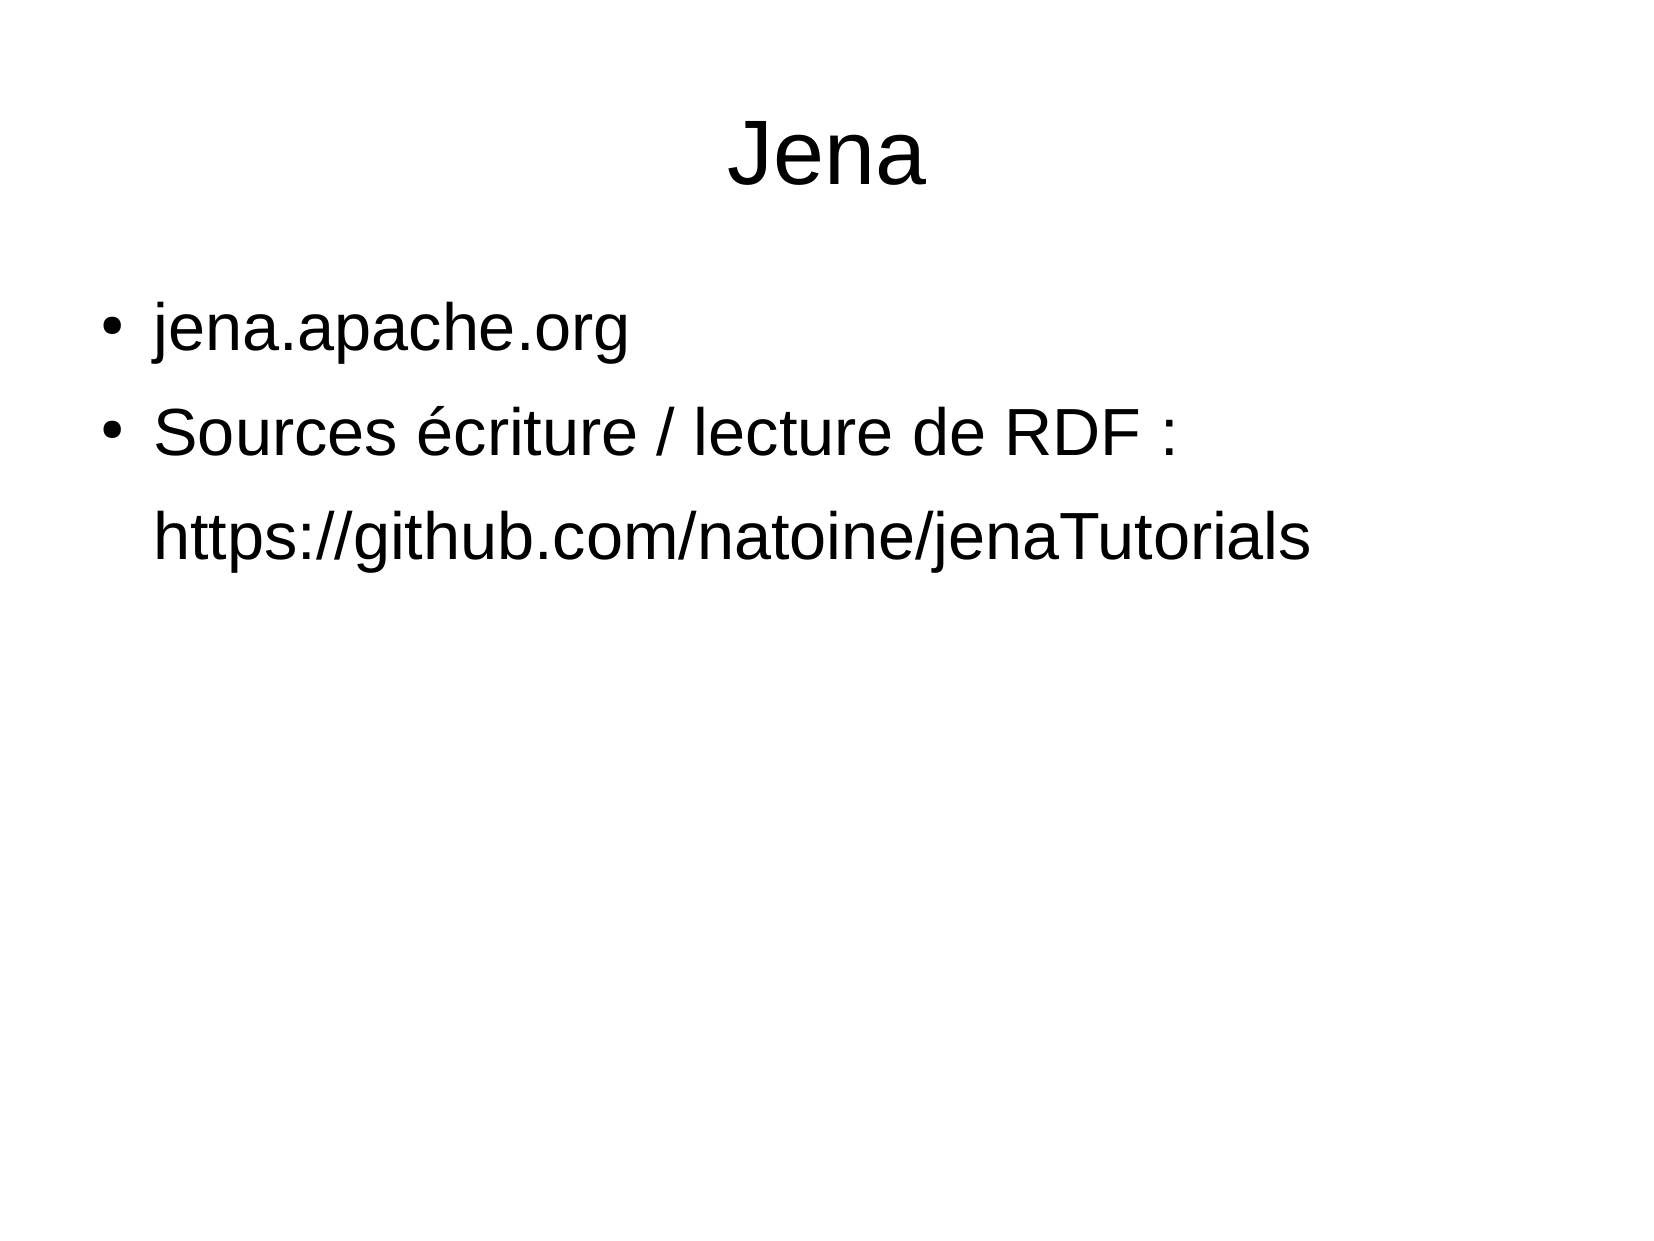

# Jena
jena.apache.org
Sources écriture / lecture de RDF :
https://github.com/natoine/jenaTutorials